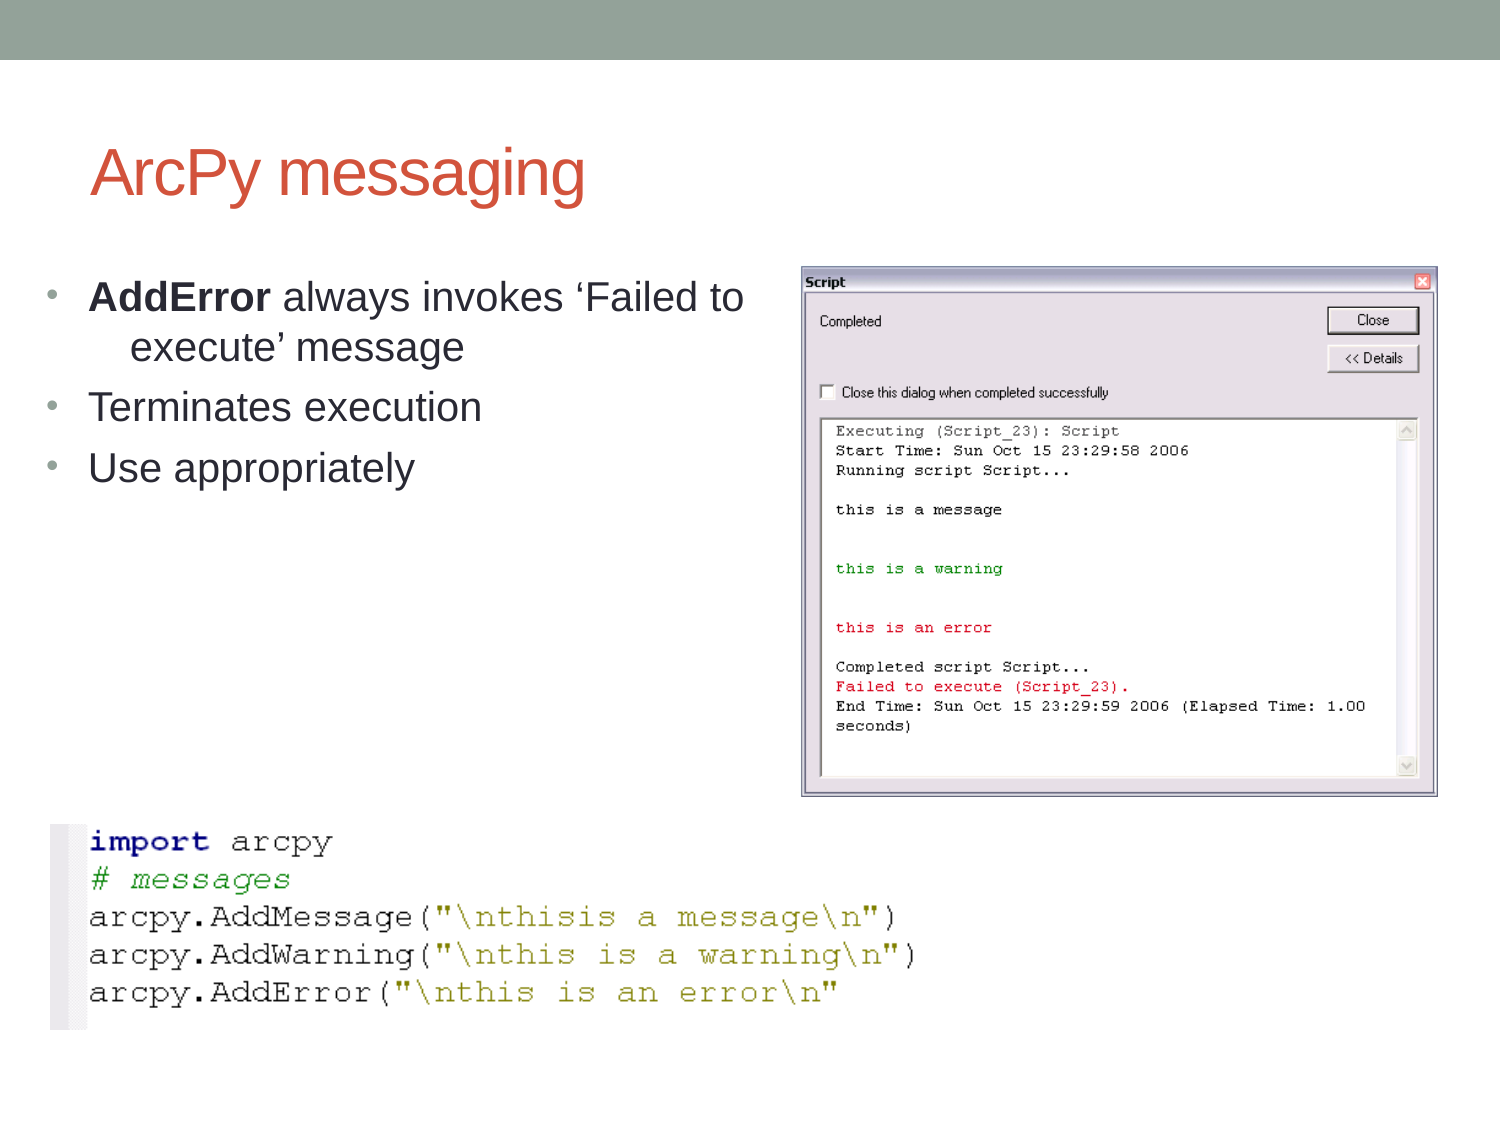

# ArcPy messaging
AddError always invokes ‘Failed to execute’ message
Terminates execution
Use appropriately